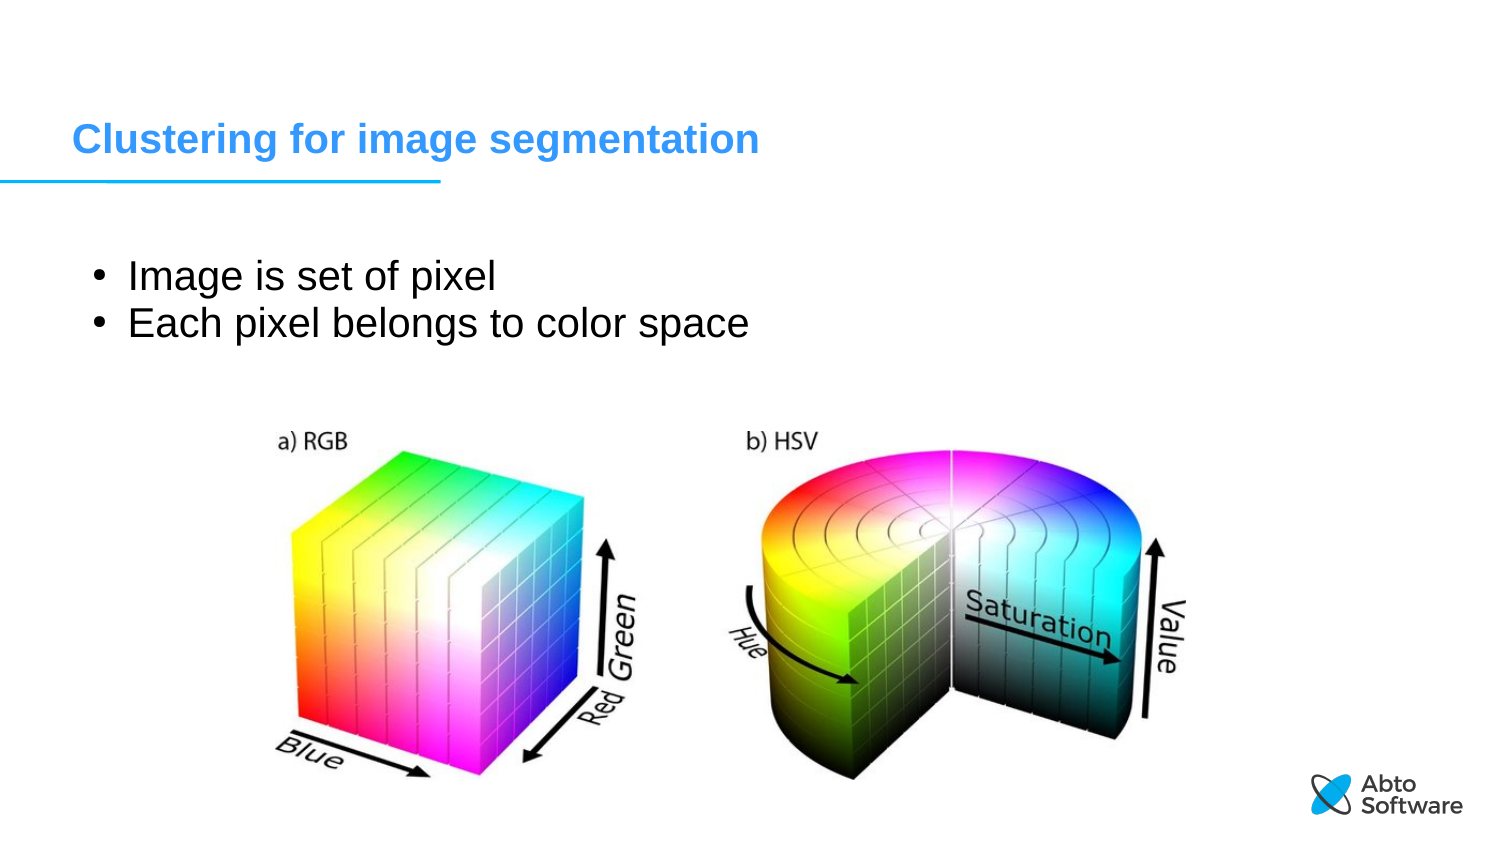

# Clustering for image segmentation
Image is set of pixel
Each pixel belongs to color space